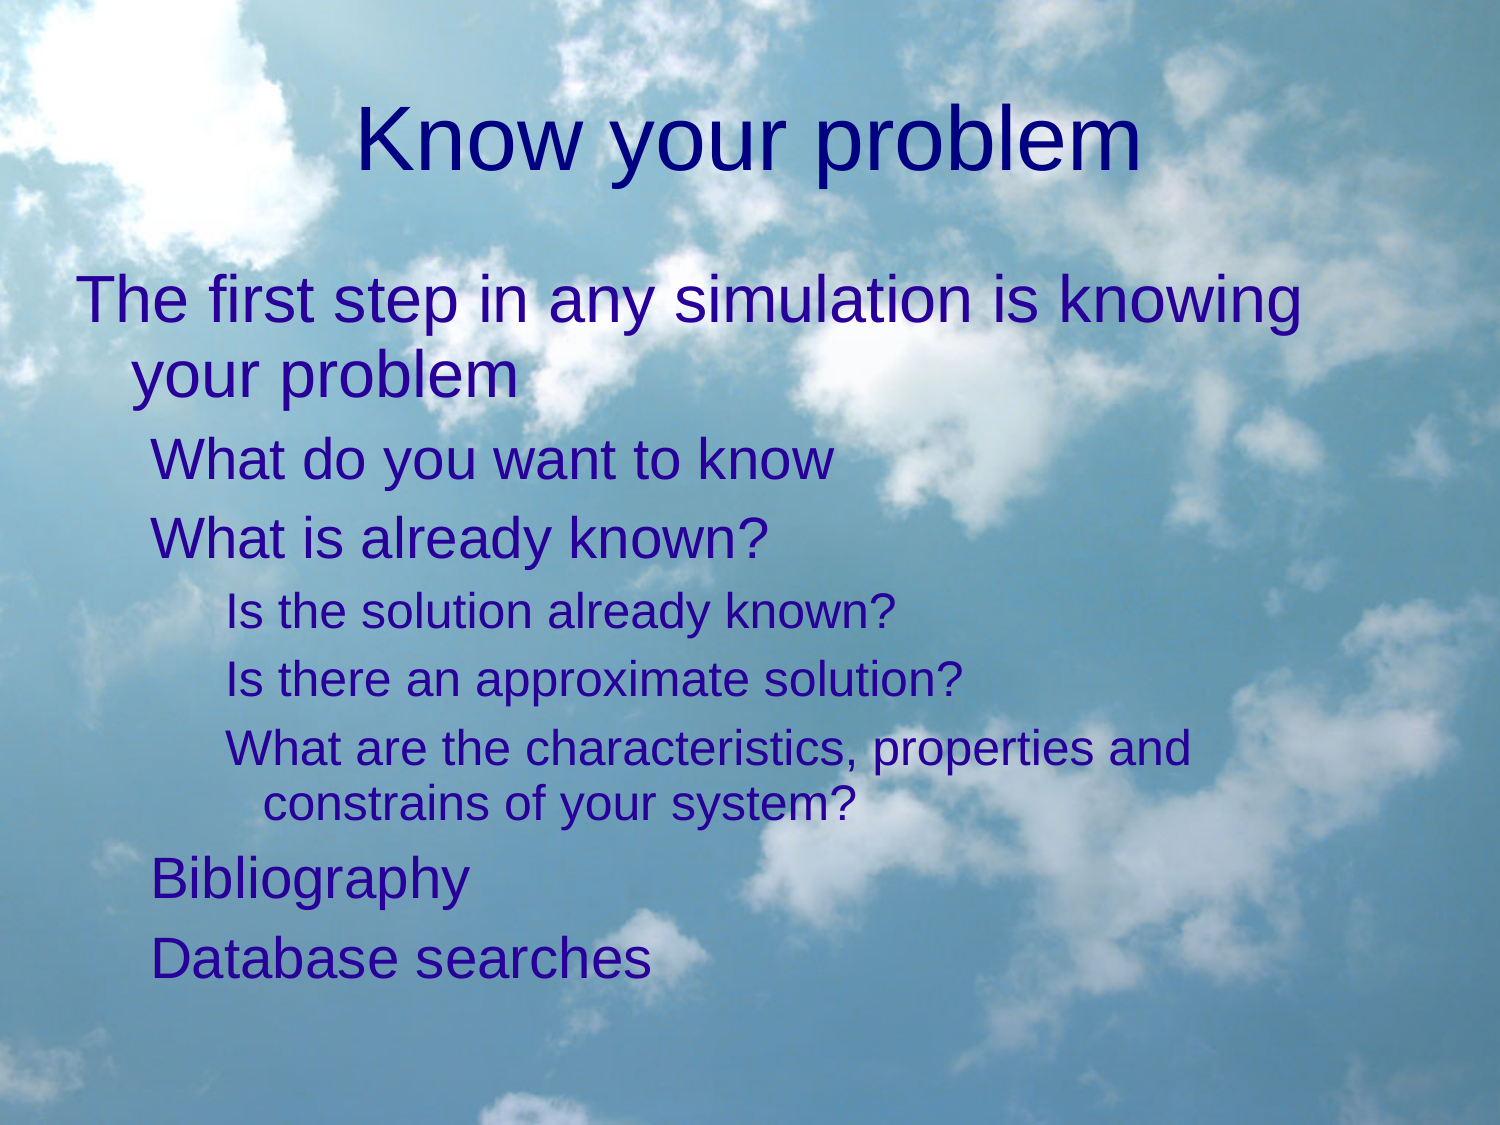

# Know your problem
The first step in any simulation is knowing your problem
What do you want to know
What is already known?
Is the solution already known?
Is there an approximate solution?
What are the characteristics, properties and constrains of your system?
Bibliography
Database searches